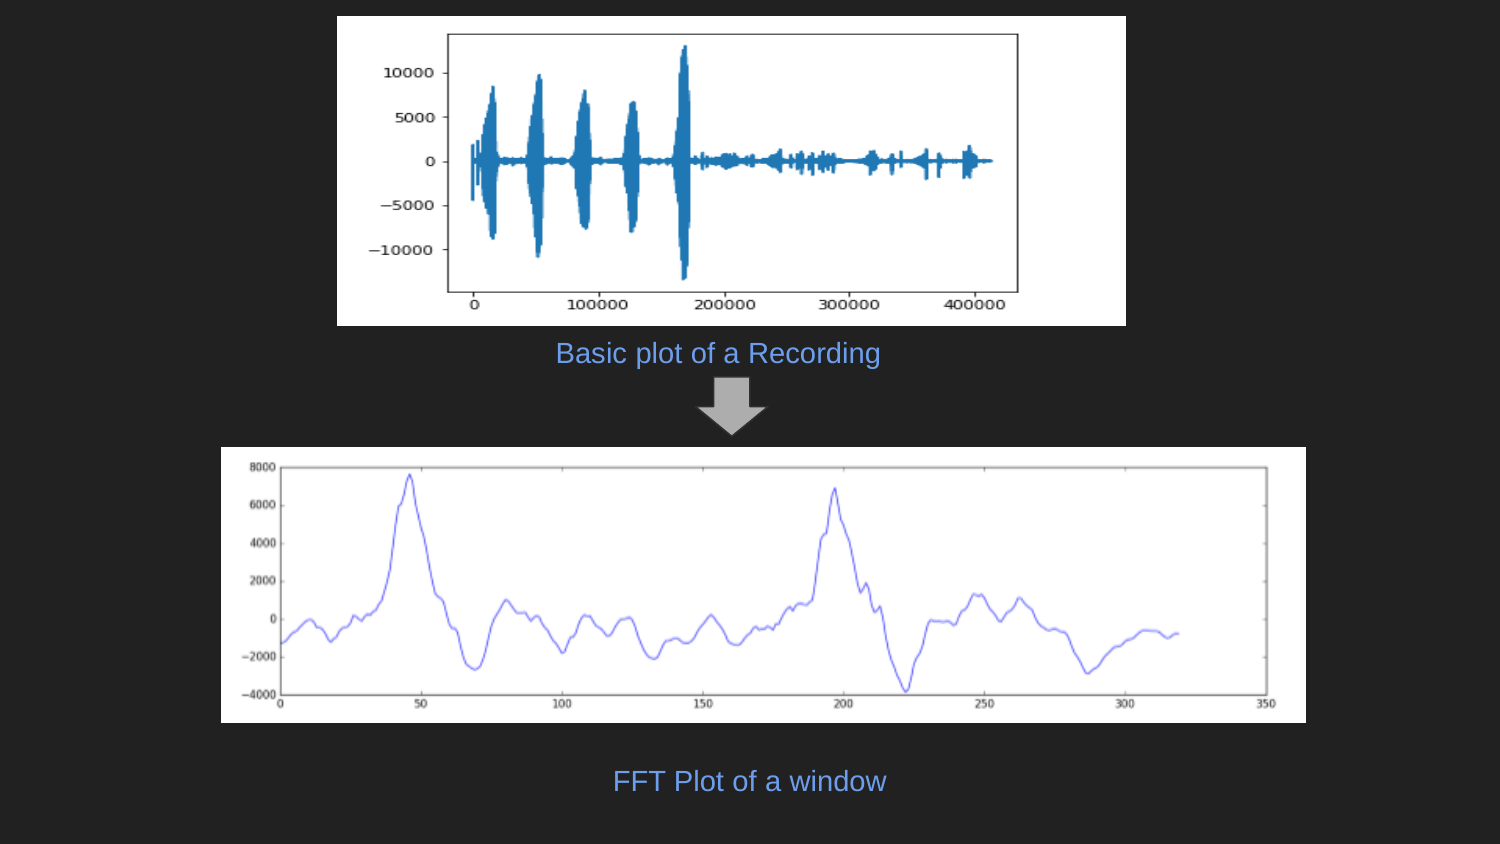

Basic plot of a Recording
FFT Plot of a window